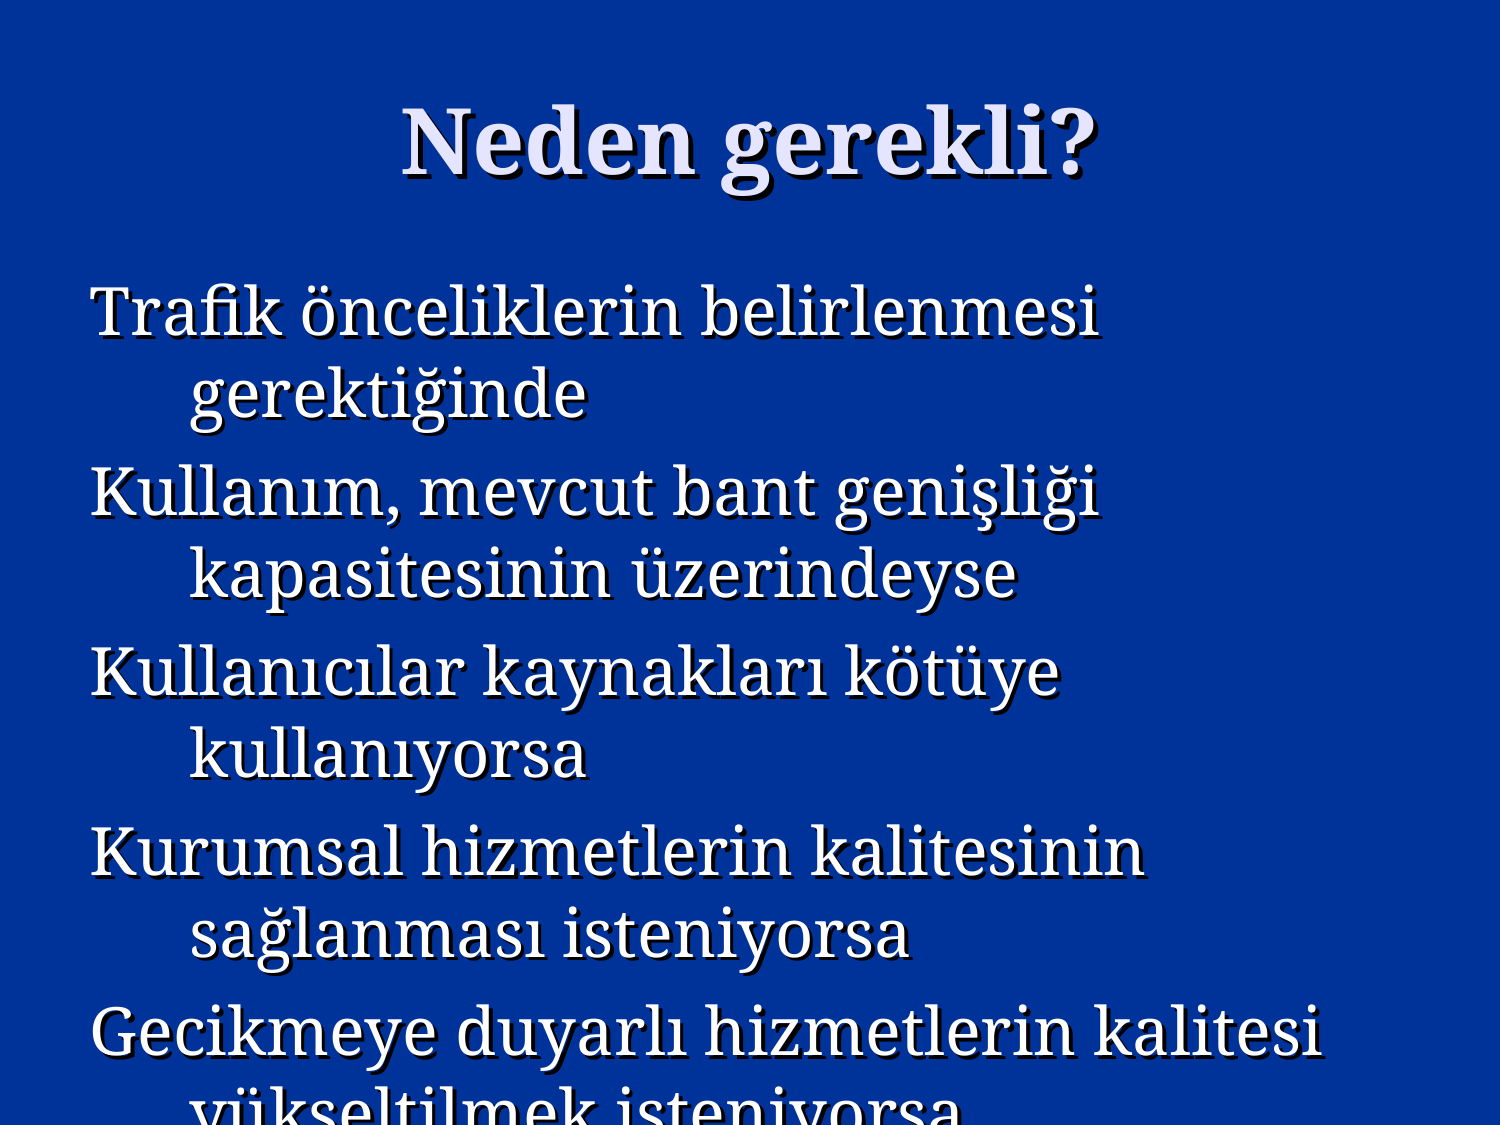

# Neden gerekli?
Trafik önceliklerin belirlenmesi gerektiğinde
Kullanım, mevcut bant genişliği kapasitesinin üzerindeyse
Kullanıcılar kaynakları kötüye kullanıyorsa
Kurumsal hizmetlerin kalitesinin sağlanması isteniyorsa
Gecikmeye duyarlı hizmetlerin kalitesi yükseltilmek isteniyorsa